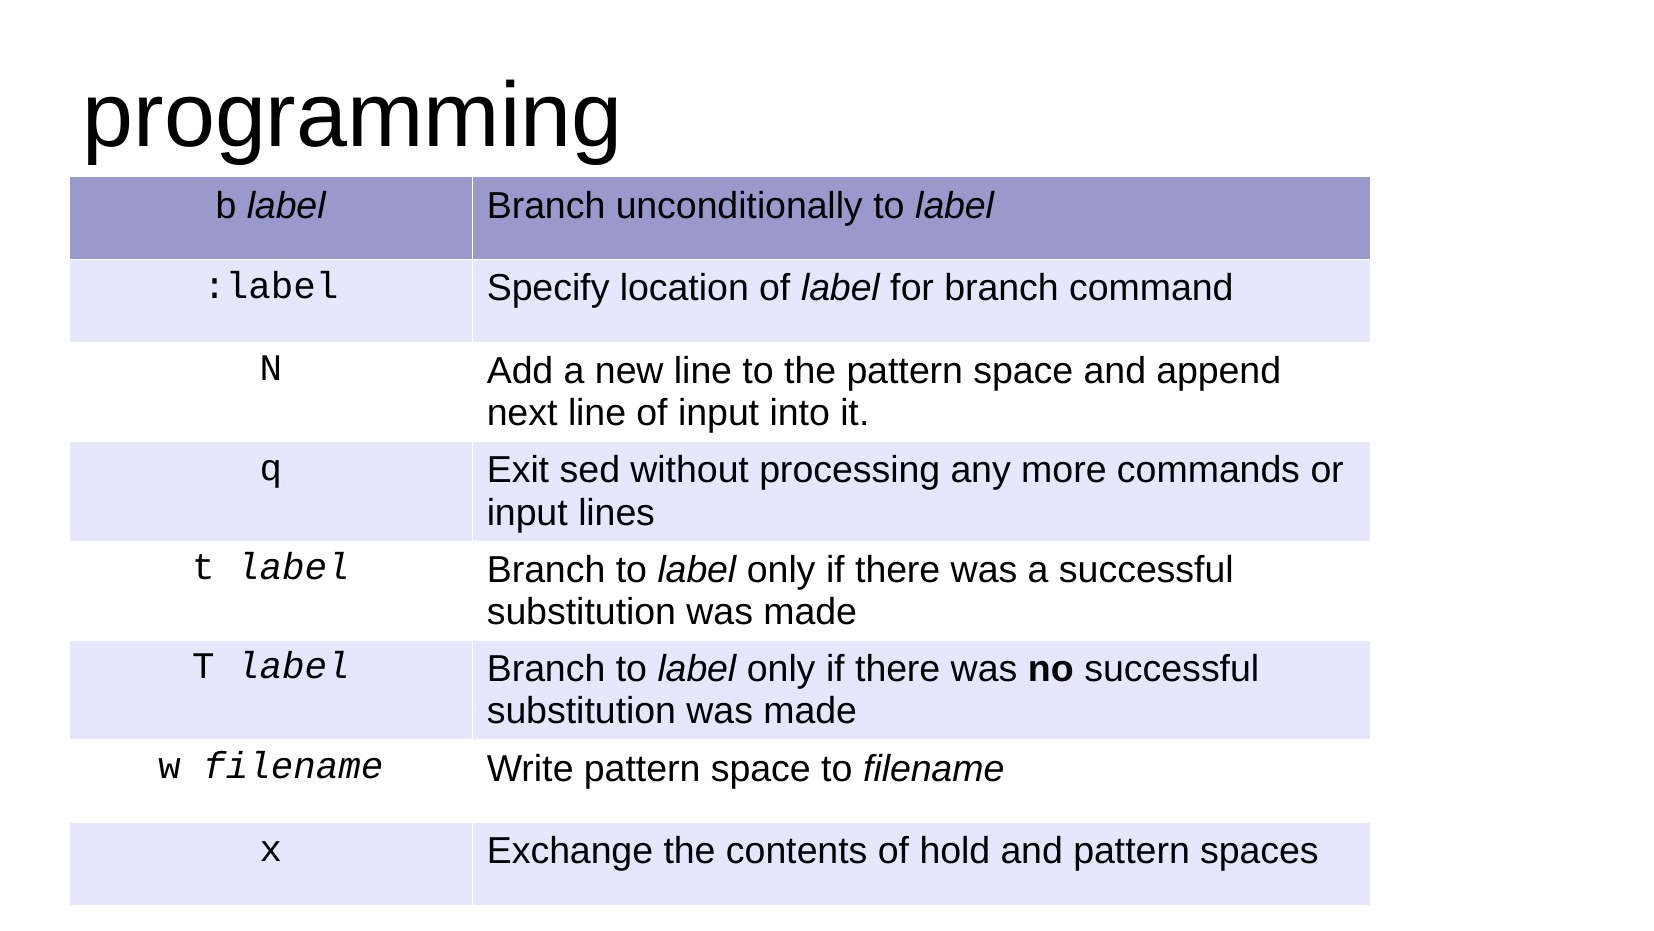

# programming
| b label | Branch unconditionally to label |
| --- | --- |
| :label | Specify location of label for branch command |
| N | Add a new line to the pattern space and append next line of input into it. |
| q | Exit sed without processing any more commands or input lines |
| t label | Branch to label only if there was a successful substitution was made |
| T label | Branch to label only if there was no successful substitution was made |
| w filename | Write pattern space to filename |
| x | Exchange the contents of hold and pattern spaces |